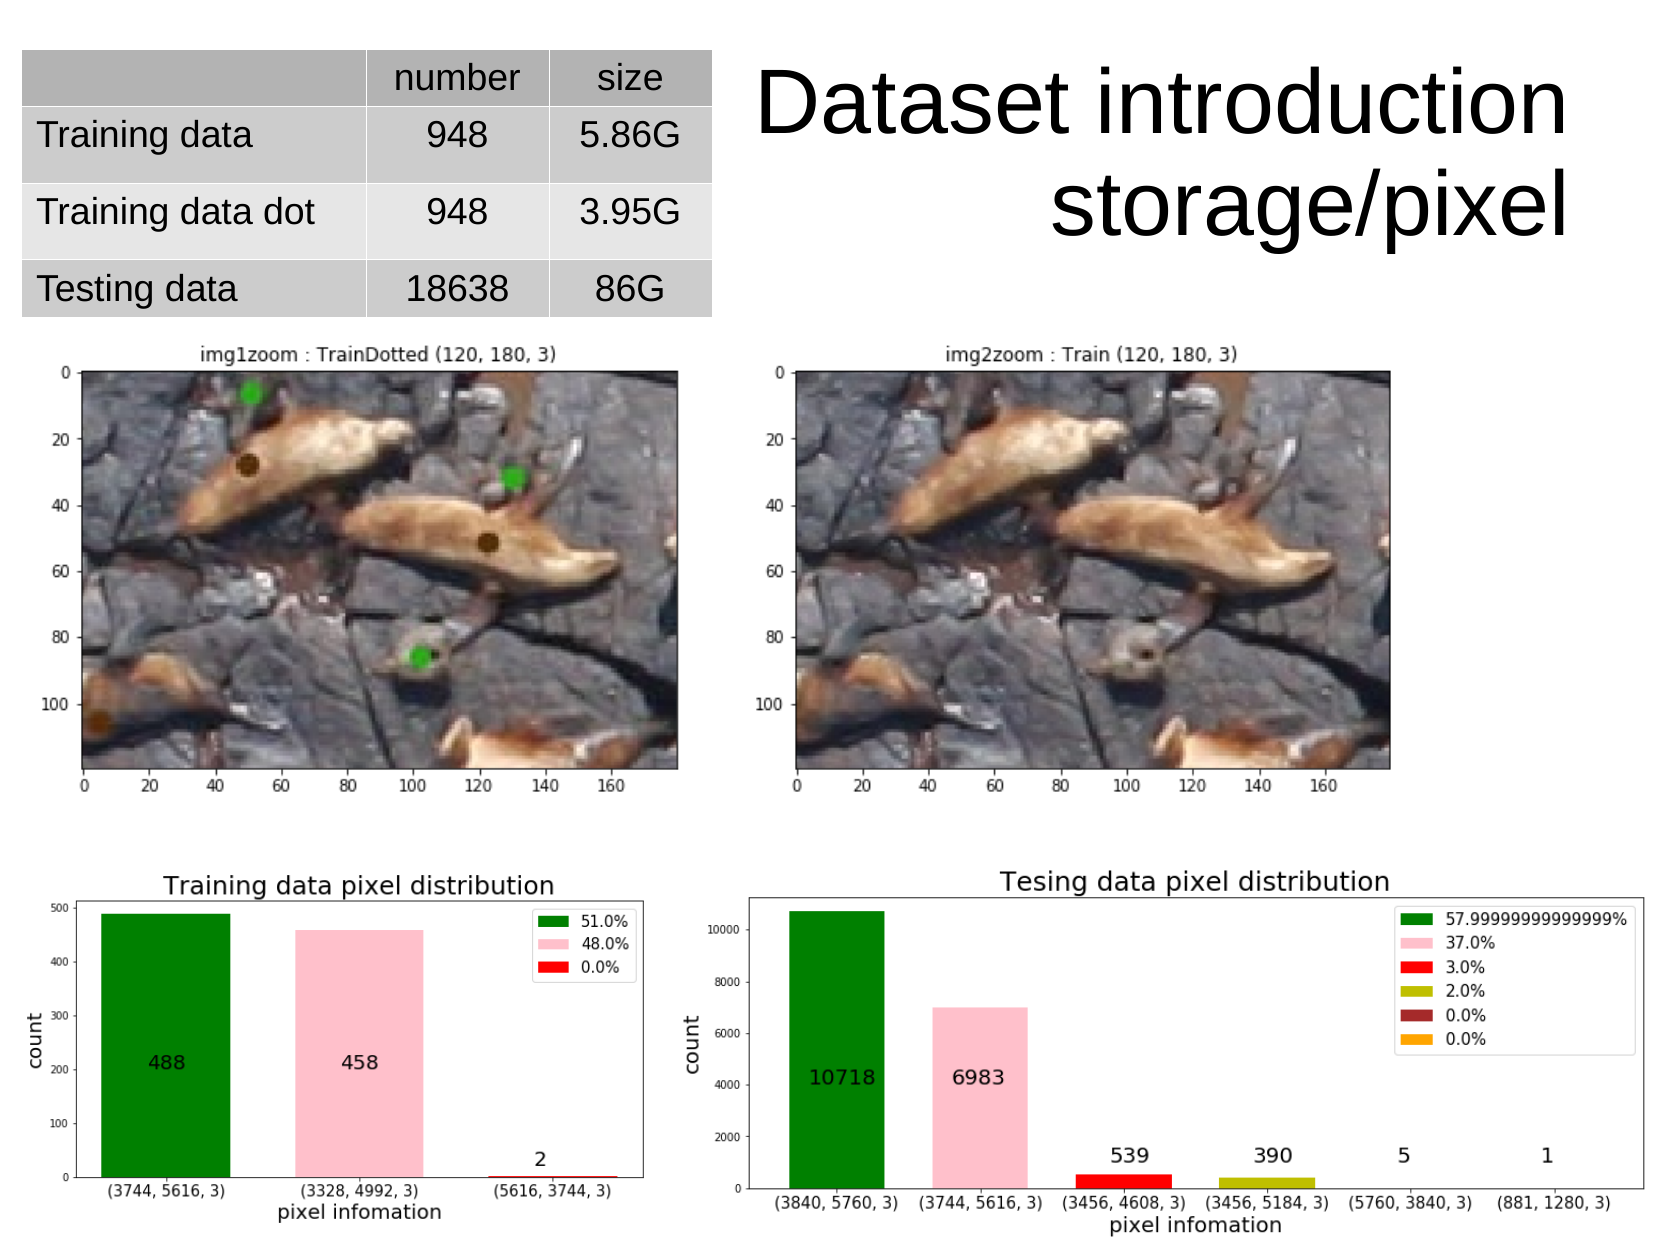

| | number | size |
| --- | --- | --- |
| Training data | 948 | 5.86G |
| Training data dot | 948 | 3.95G |
| Testing data | 18638 | 86G |
# Dataset introduction storage/pixel